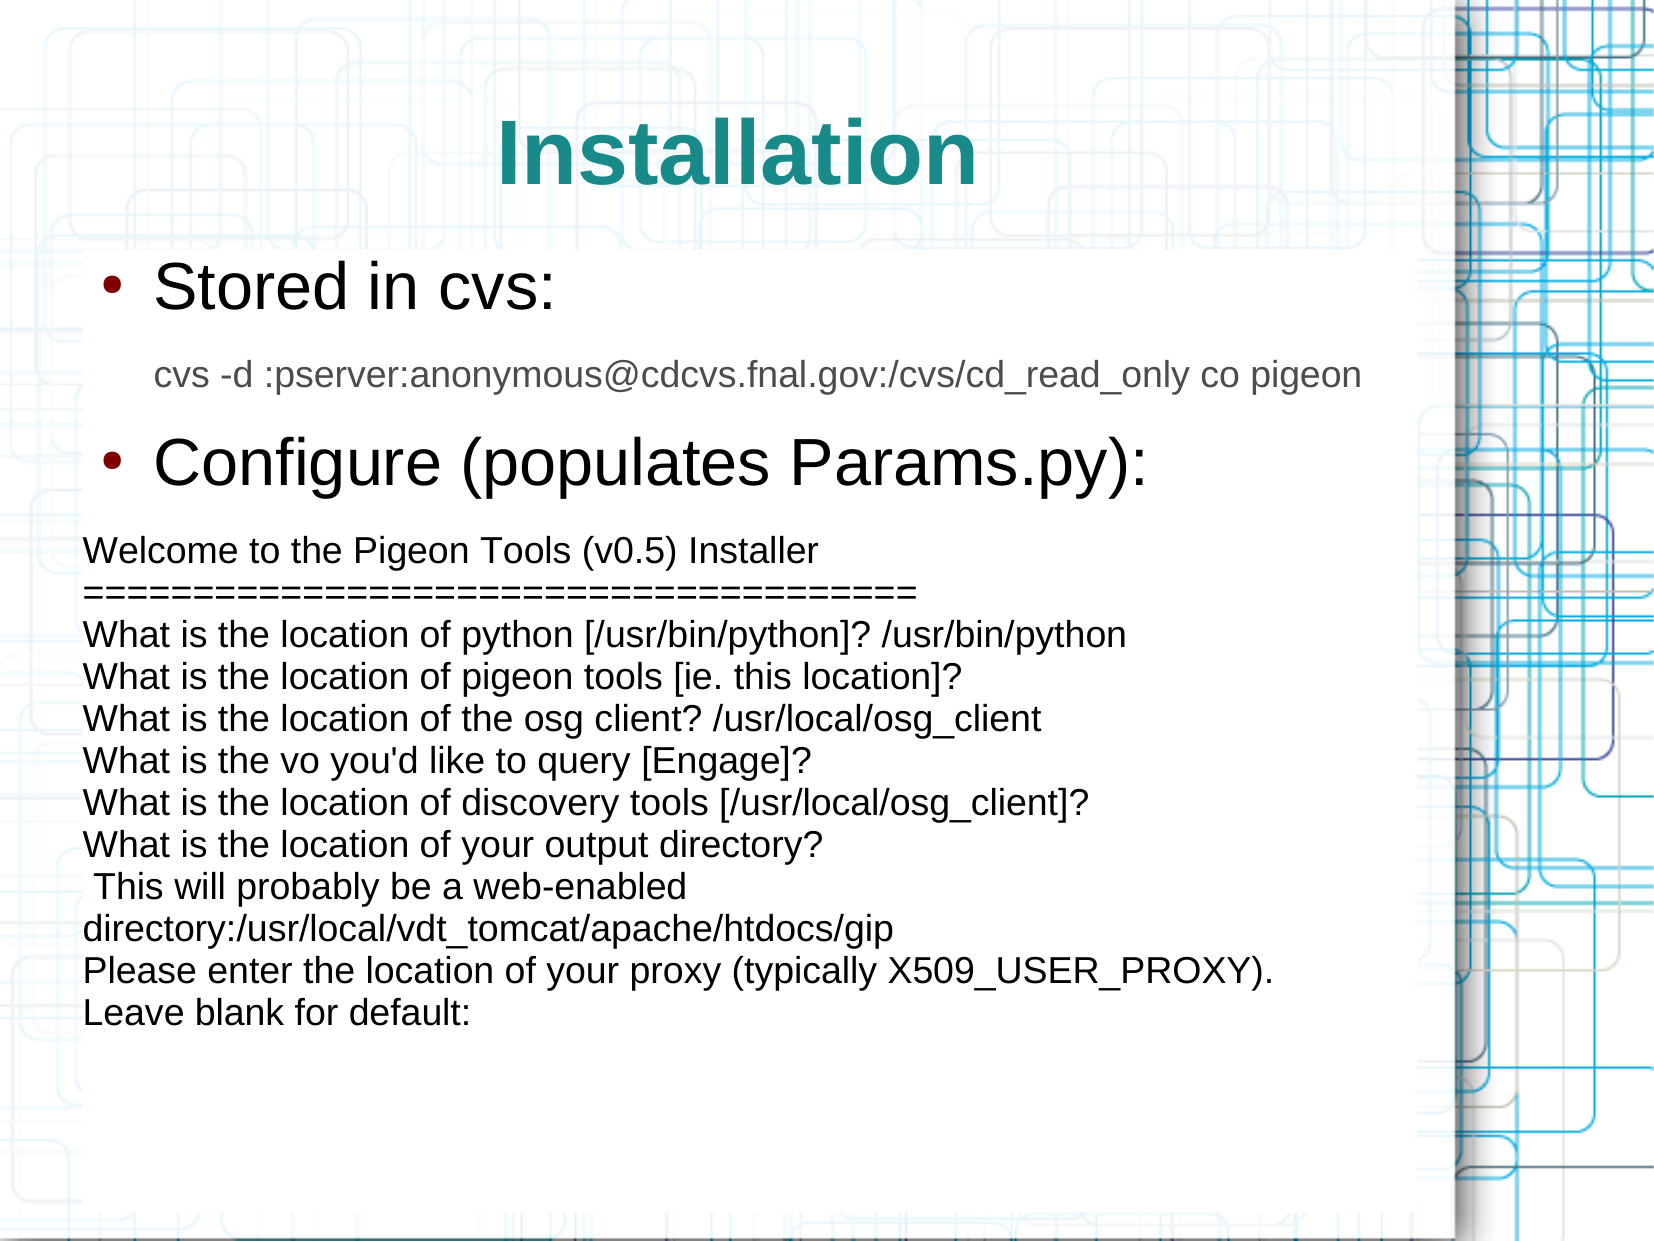

# Installation
Stored in cvs:
cvs -d :pserver:anonymous@cdcvs.fnal.gov:/cvs/cd_read_only co pigeon
Configure (populates Params.py):
Welcome to the Pigeon Tools (v0.5) Installer
======================================
What is the location of python [/usr/bin/python]? /usr/bin/python
What is the location of pigeon tools [ie. this location]?
What is the location of the osg client? /usr/local/osg_client
What is the vo you'd like to query [Engage]?
What is the location of discovery tools [/usr/local/osg_client]?
What is the location of your output directory?
 This will probably be a web-enabled directory:/usr/local/vdt_tomcat/apache/htdocs/gip
Please enter the location of your proxy (typically X509_USER_PROXY).
Leave blank for default: